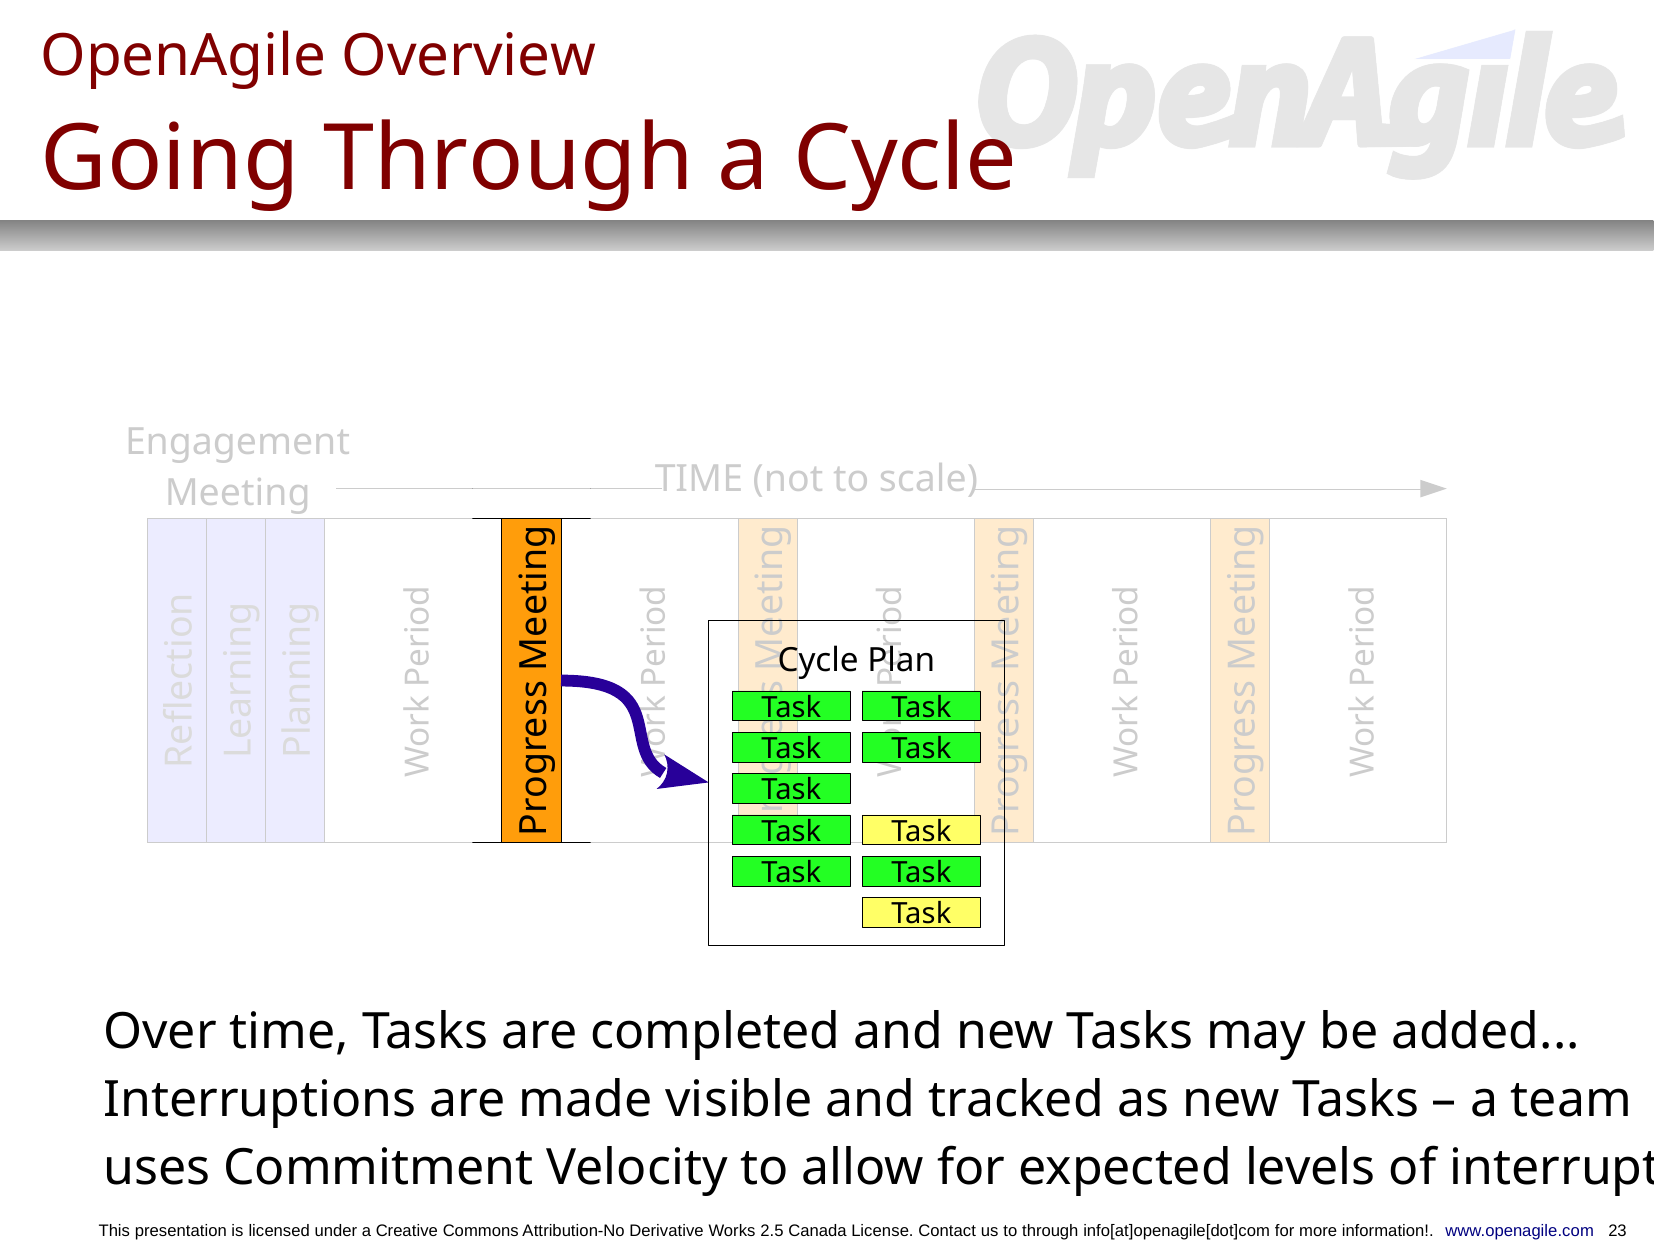

# OpenAgile Overview Going Through a Cycle
Engagement
Meeting
TIME (not to scale)
Cycle Plan
Task
Task
Task
Task
Task
Task
Task
Task
Task
Task
Reflection
Learning
Planning
Progress Meeting
Progress Meeting
Progress Meeting
Progress Meeting
Work Period
Work Period
Work Period
Work Period
Work Period
Over time, Tasks are completed and new Tasks may be added...
Interruptions are made visible and tracked as new Tasks – a team
uses Commitment Velocity to allow for expected levels of interruption.